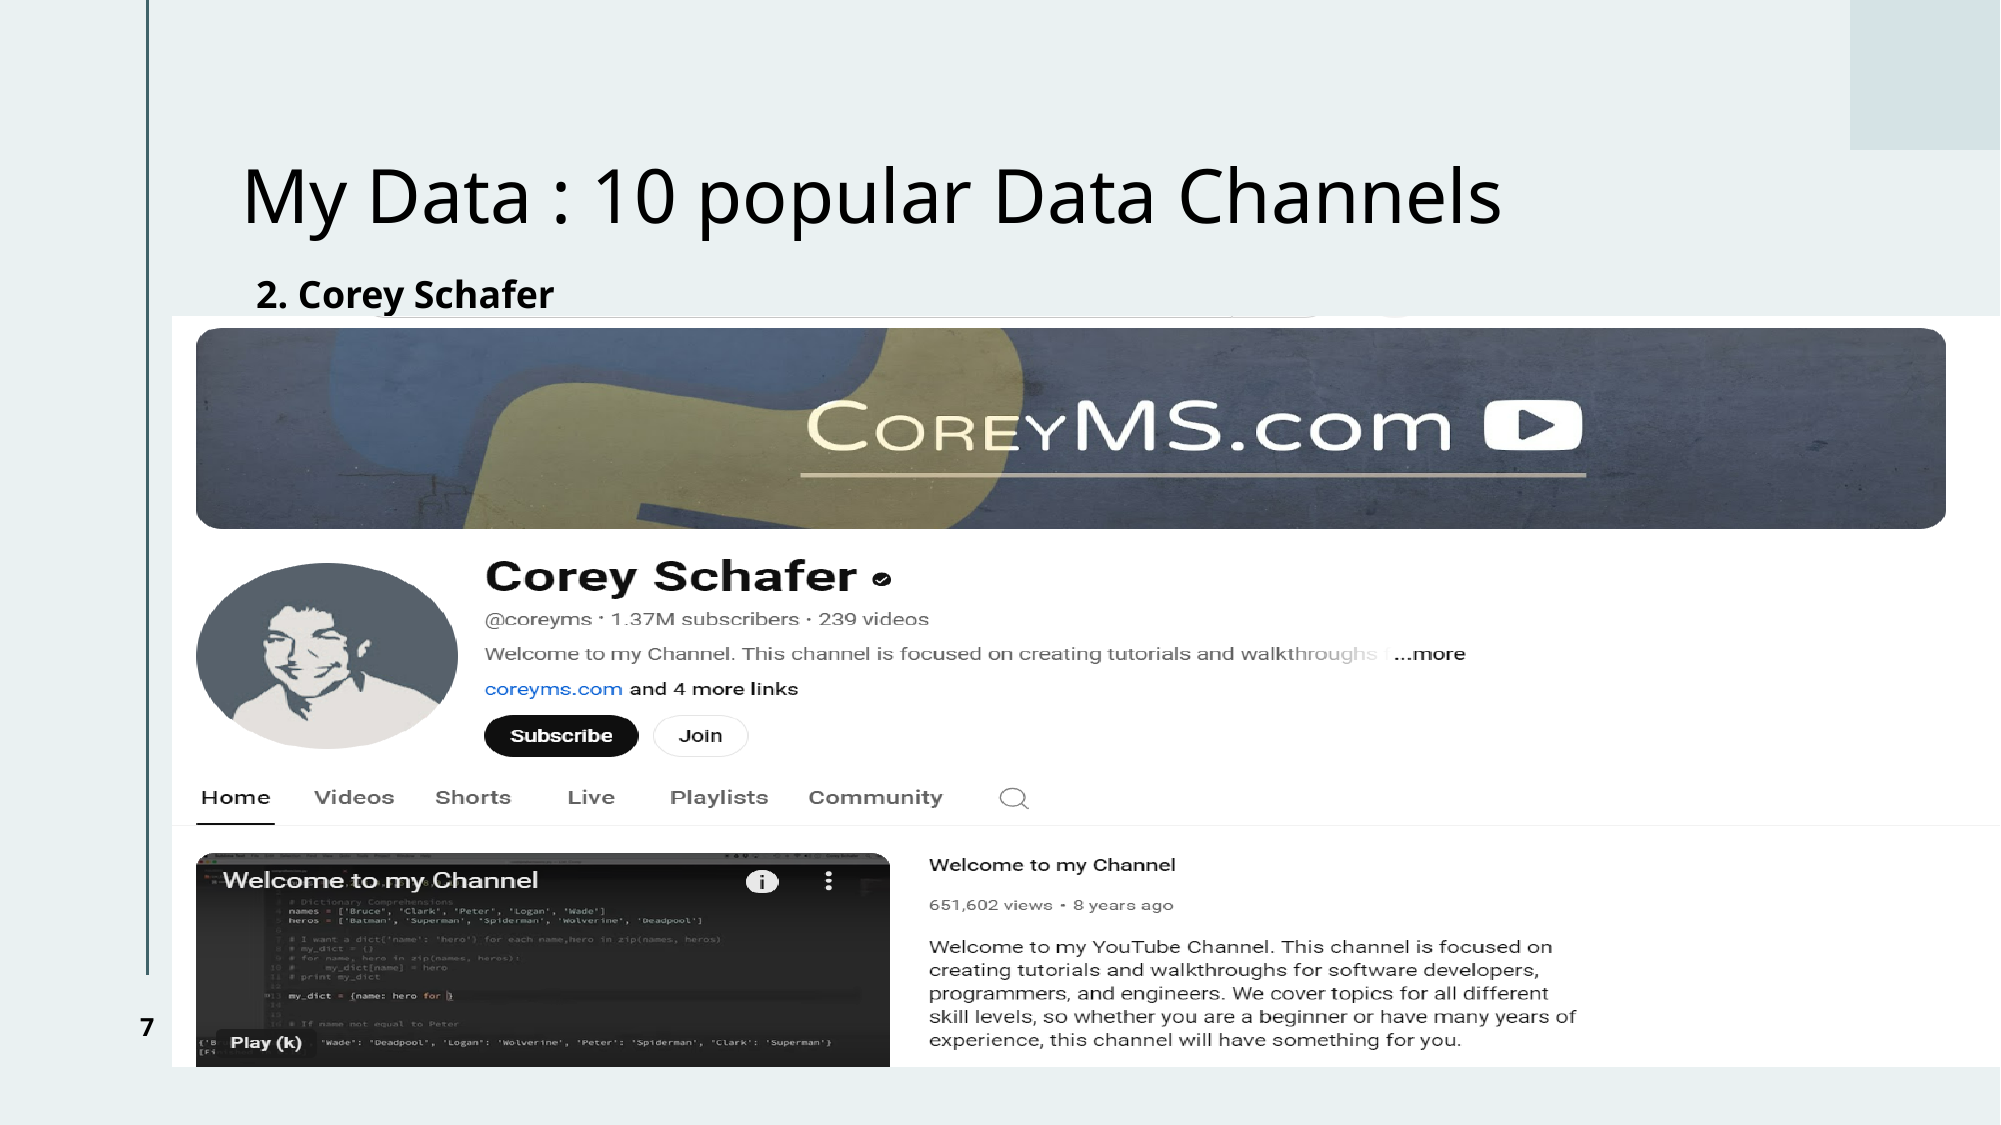

# My Data : 10 popular Data Channels
2. Corey Schafer